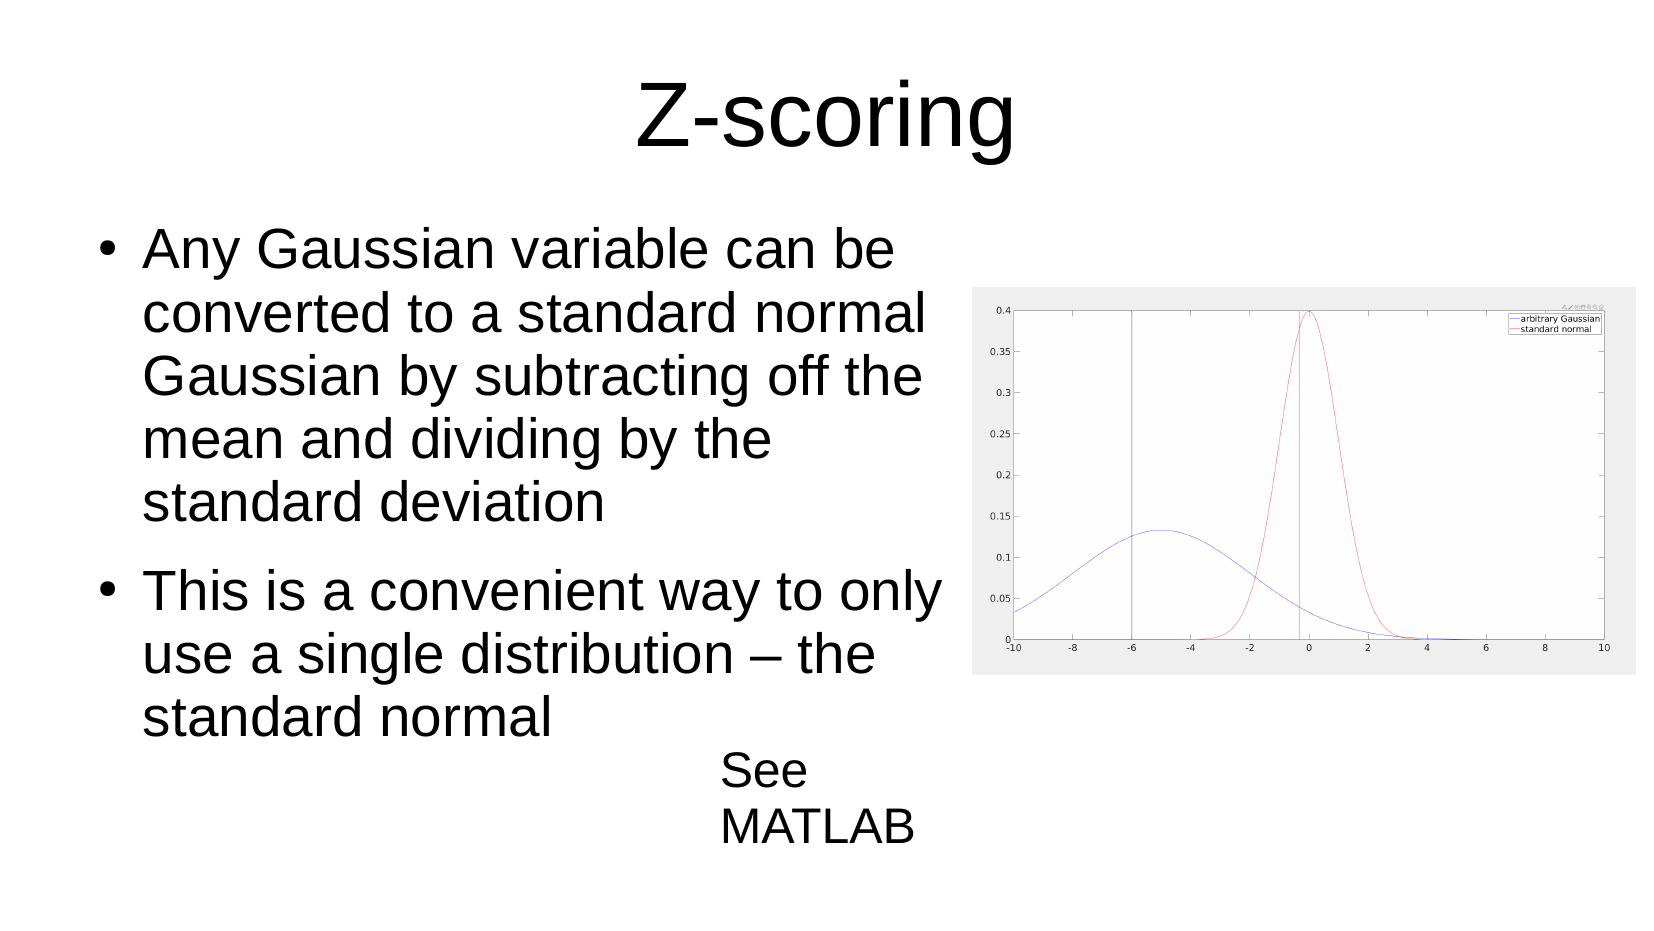

# Z-scoring
Any Gaussian variable can be converted to a standard normal Gaussian by subtracting off the mean and dividing by the standard deviation
This is a convenient way to only use a single distribution – the standard normal
See MATLAB